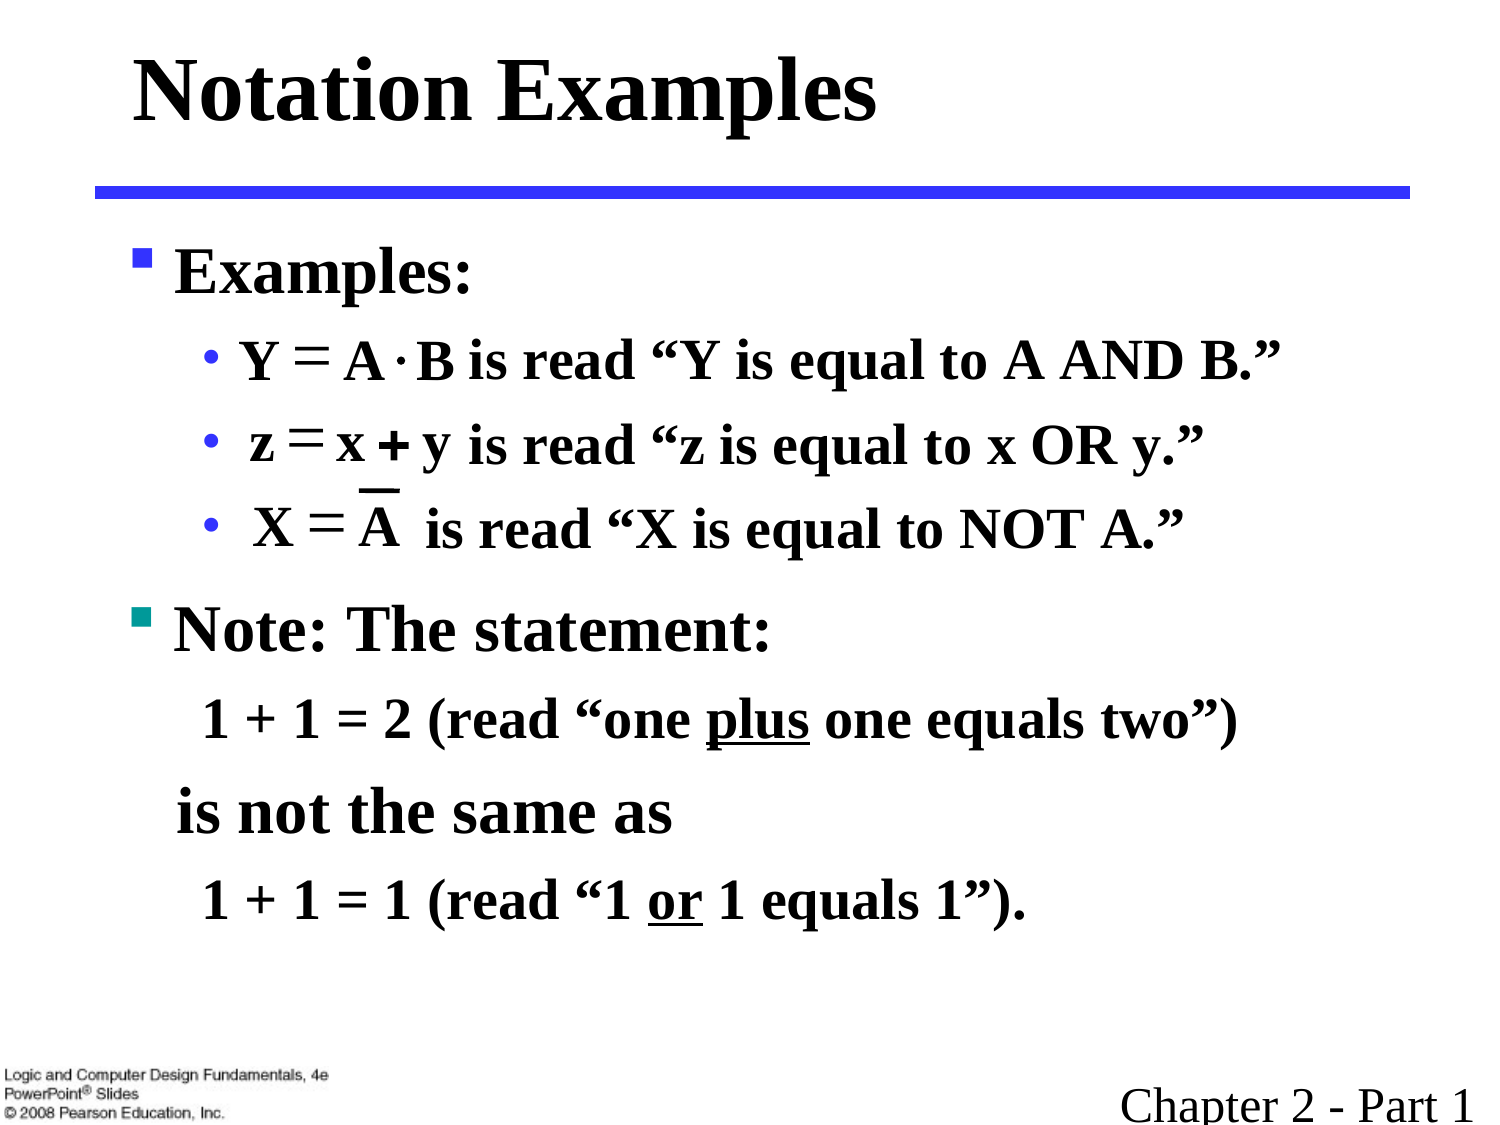

Notation Examples
# Examples:
 is read “Y is equal to A AND B.”
 is read “z is equal to x OR y.”
 is read “X is equal to NOT A.”


Y
A
B

z
x
y


X
A
 Note: The statement:
1 + 1 = 2 (read “one plus one equals two”)
 is not the same as
1 + 1 = 1 (read “1 or 1 equals 1”).
6